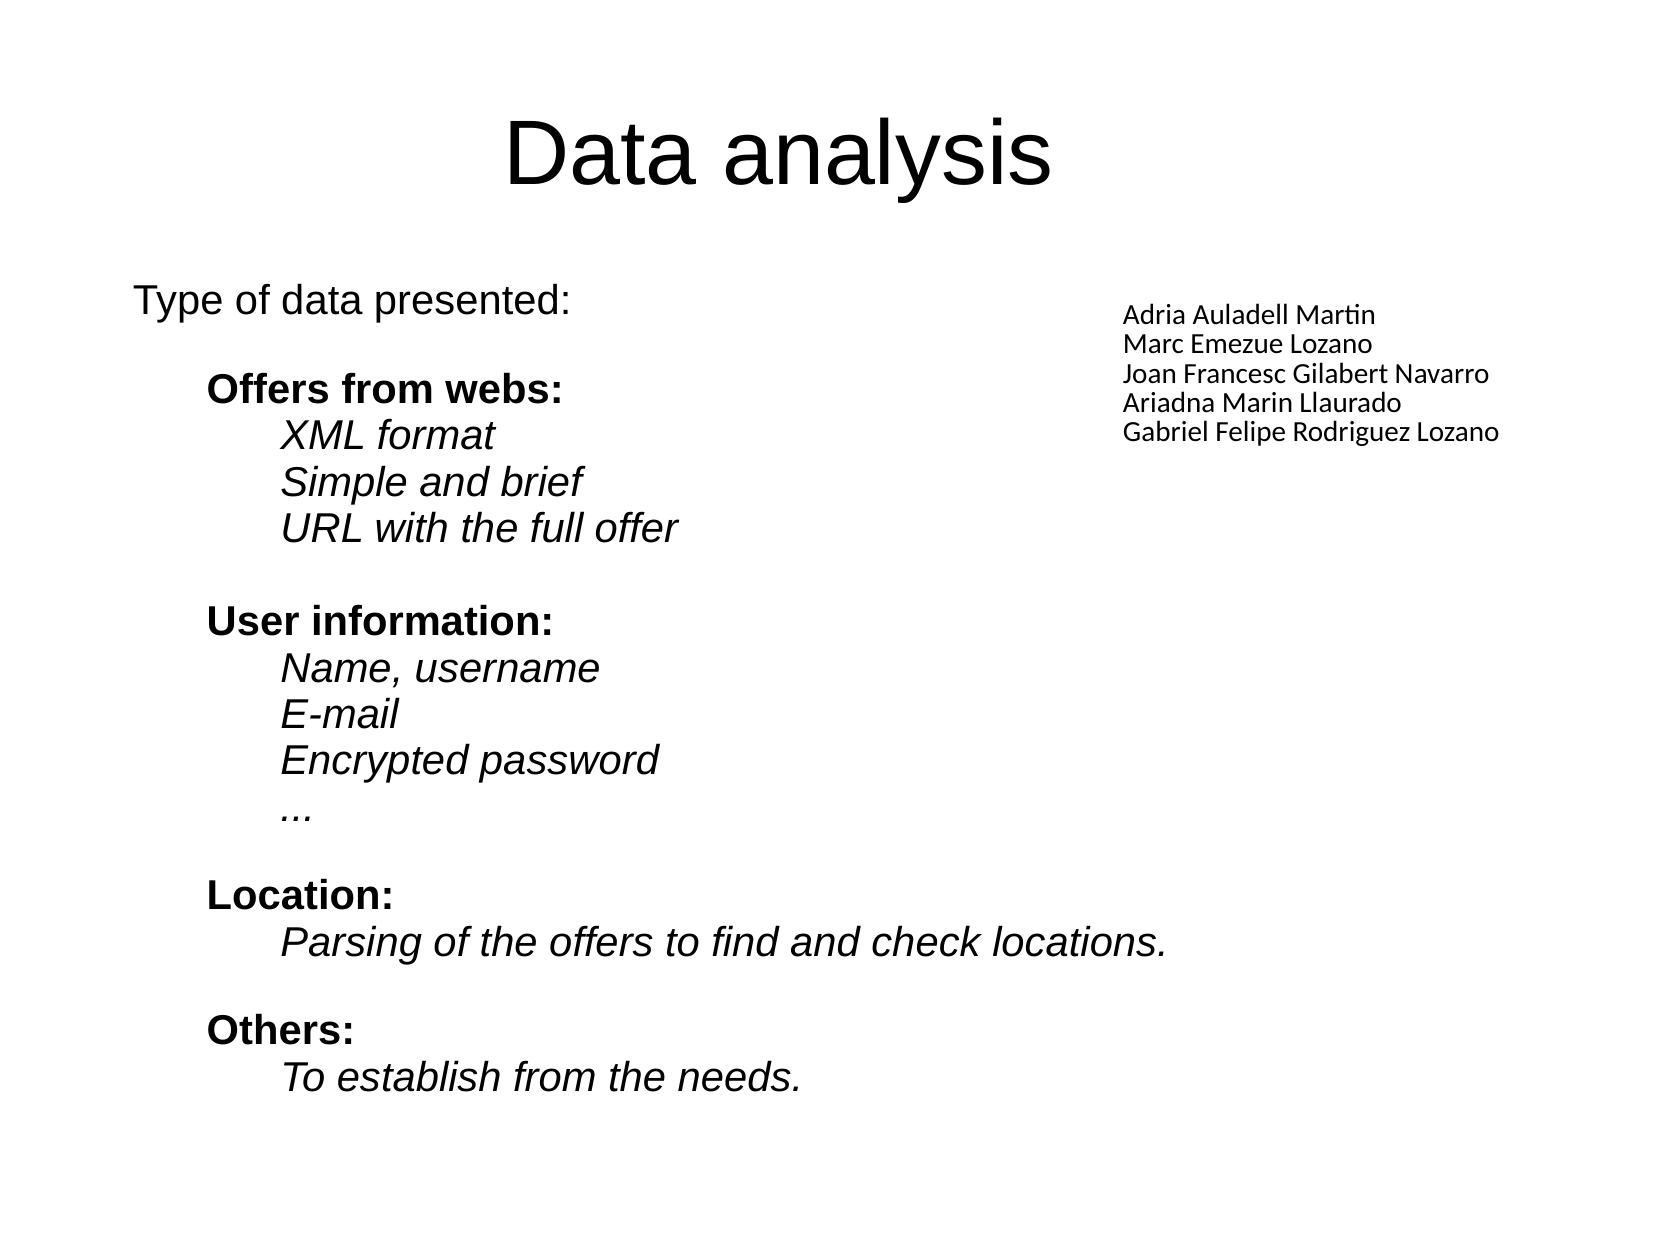

# Data analysis
Type of data presented:
	Offers from webs:
		XML format
		Simple and brief
		URL with the full offer
	User information:
		Name, username
		E-mail
		Encrypted password
		...
	Location:
		Parsing of the offers to find and check locations.
	Others:
		To establish from the needs.
Adria Auladell Martin
Marc Emezue Lozano
Joan Francesc Gilabert Navarro
Ariadna Marin Llaurado
Gabriel Felipe Rodriguez Lozano